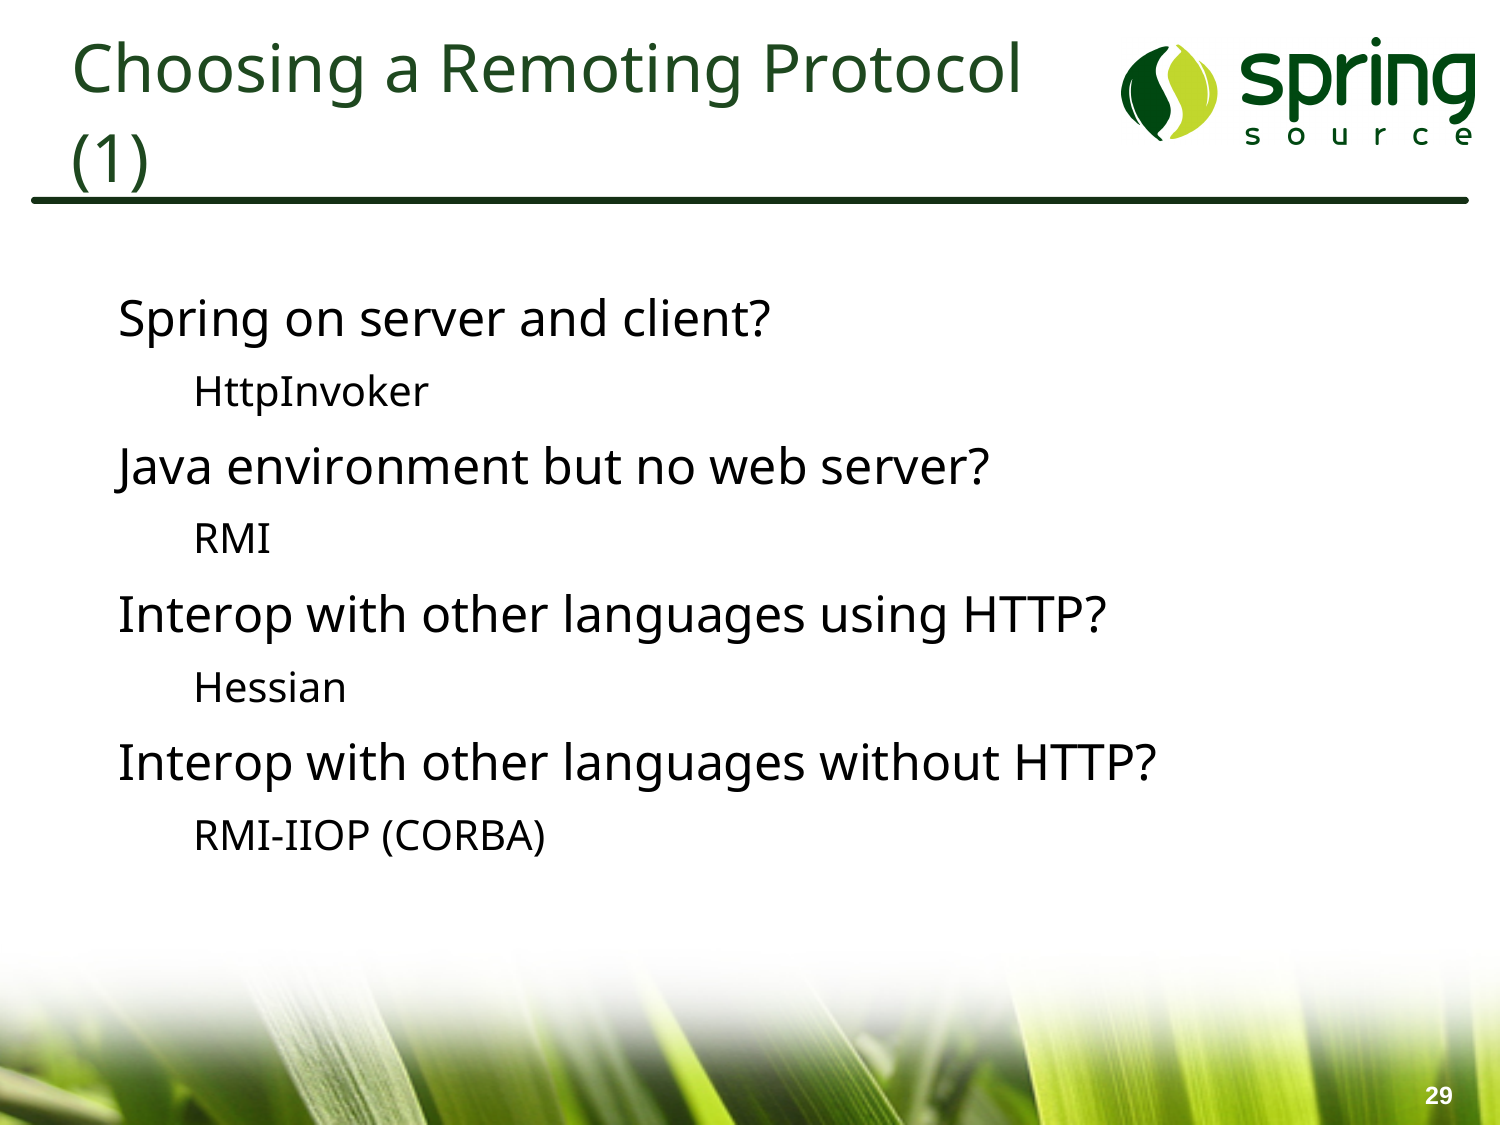

# Choosing a Remoting Protocol (1)
Spring on server and client?
HttpInvoker
Java environment but no web server?
RMI
Interop with other languages using HTTP?
Hessian
Interop with other languages without HTTP?
RMI-IIOP (CORBA)